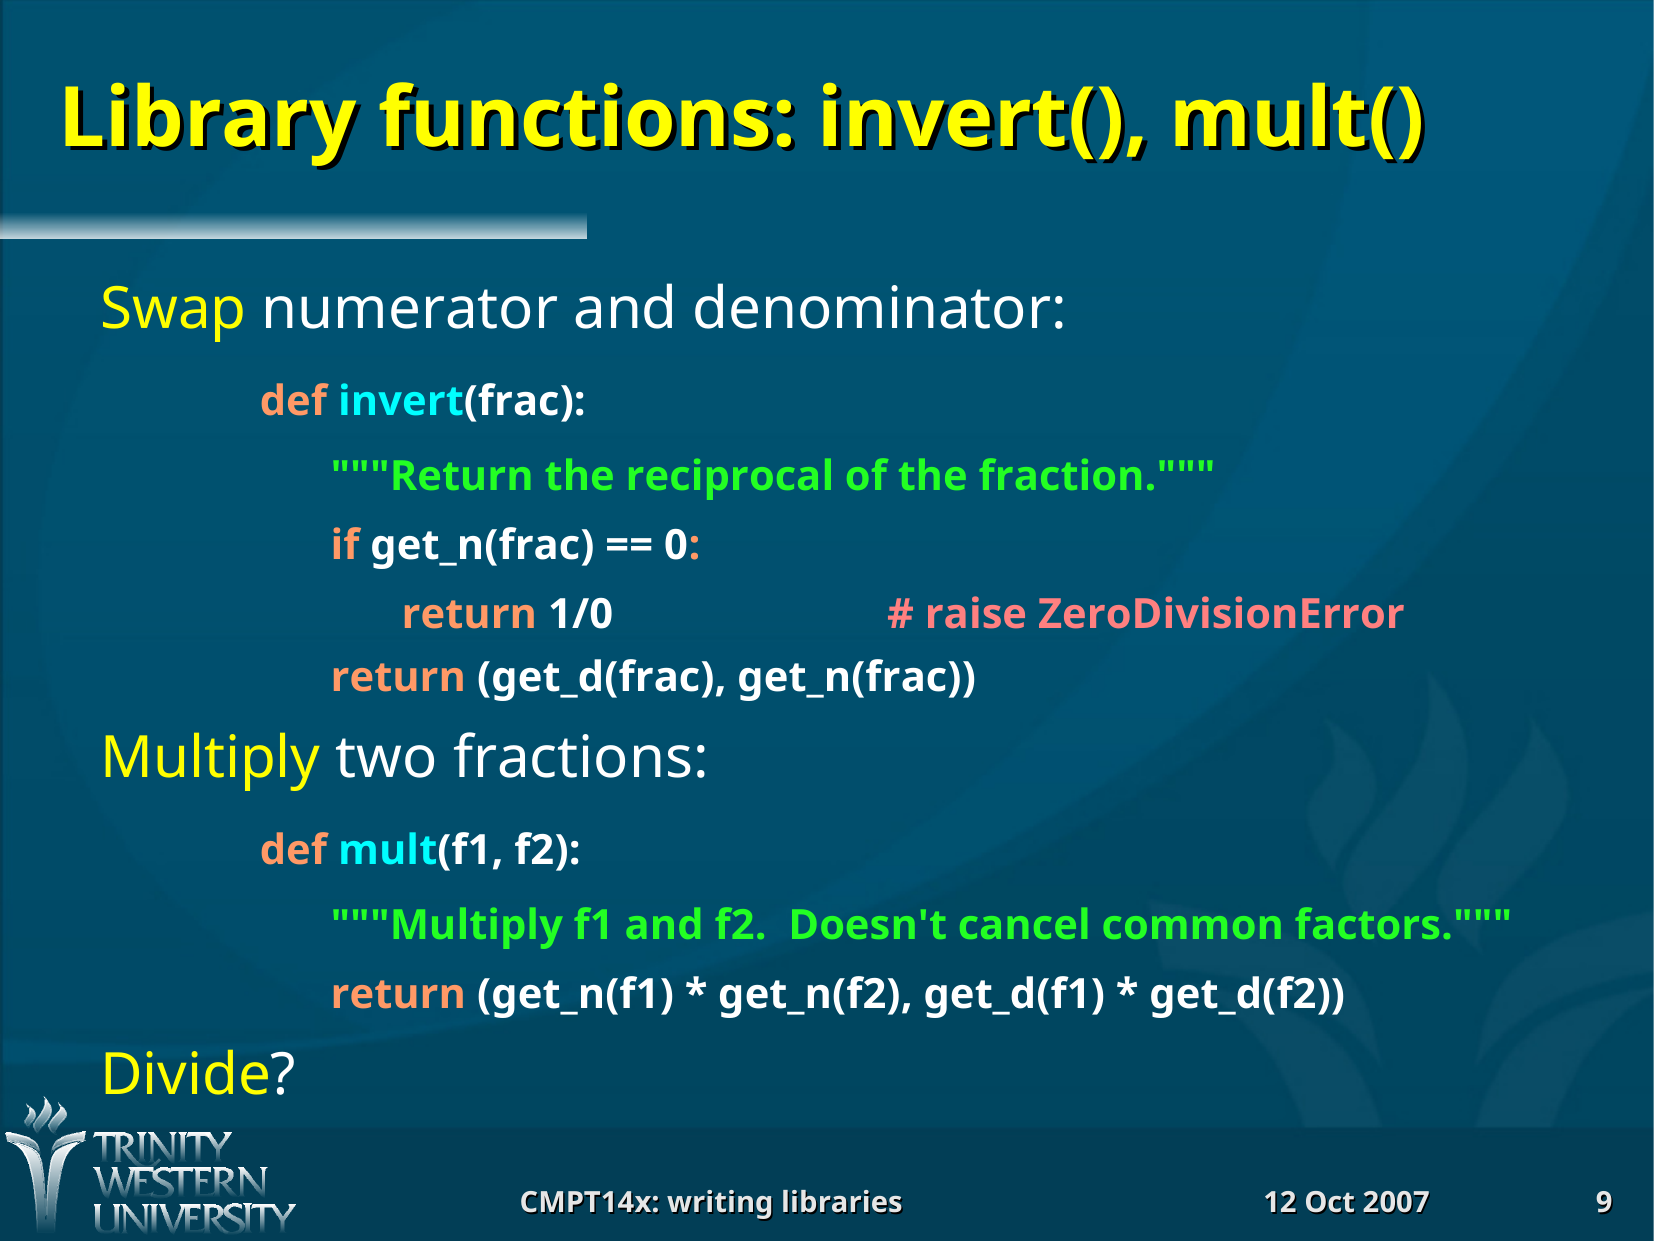

# Library functions: invert(), mult()
Swap numerator and denominator:
def invert(frac):
"""Return the reciprocal of the fraction."""
if get_n(frac) == 0:
return 1/0				# raise ZeroDivisionError
return (get_d(frac), get_n(frac))
Multiply two fractions:
def mult(f1, f2):
"""Multiply f1 and f2. Doesn't cancel common factors."""
return (get_n(f1) * get_n(f2), get_d(f1) * get_d(f2))
Divide?
CMPT14x: writing libraries
12 Oct 2007
9